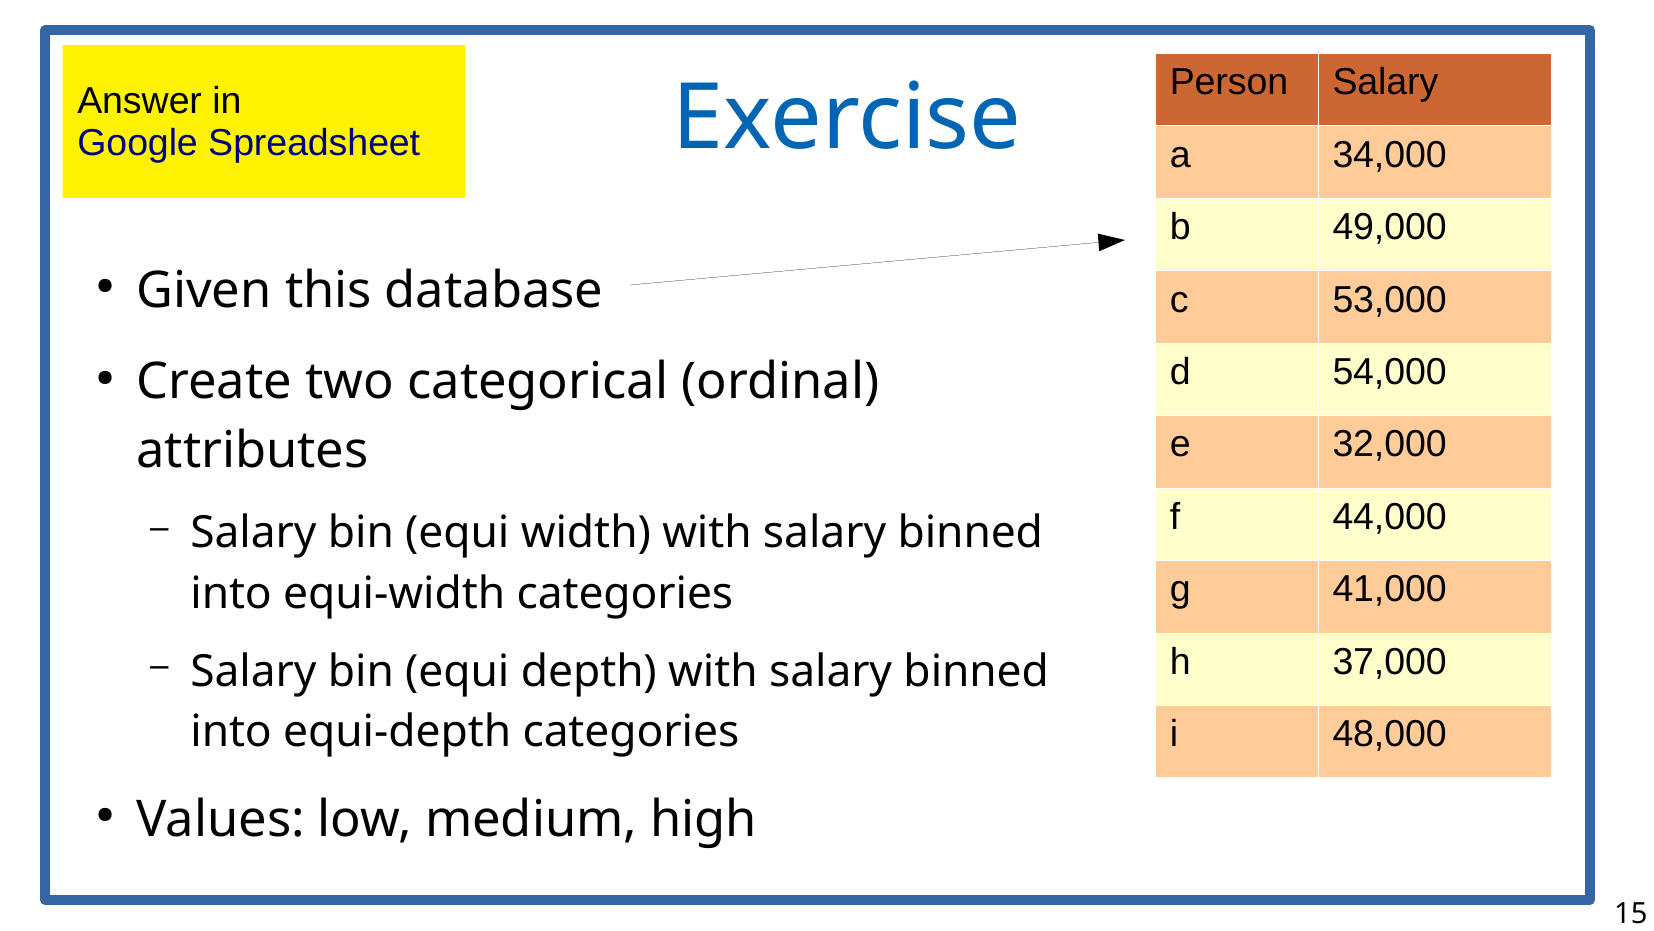

# Exercise
Answer in
Google Spreadsheet
| Person | Salary |
| --- | --- |
| a | 34,000 |
| b | 49,000 |
| c | 53,000 |
| d | 54,000 |
| e | 32,000 |
| f | 44,000 |
| g | 41,000 |
| h | 37,000 |
| i | 48,000 |
Given this database
Create two categorical (ordinal) attributes
Salary bin (equi width) with salary binned into equi-width categories
Salary bin (equi depth) with salary binned into equi-depth categories
Values: low, medium, high
15